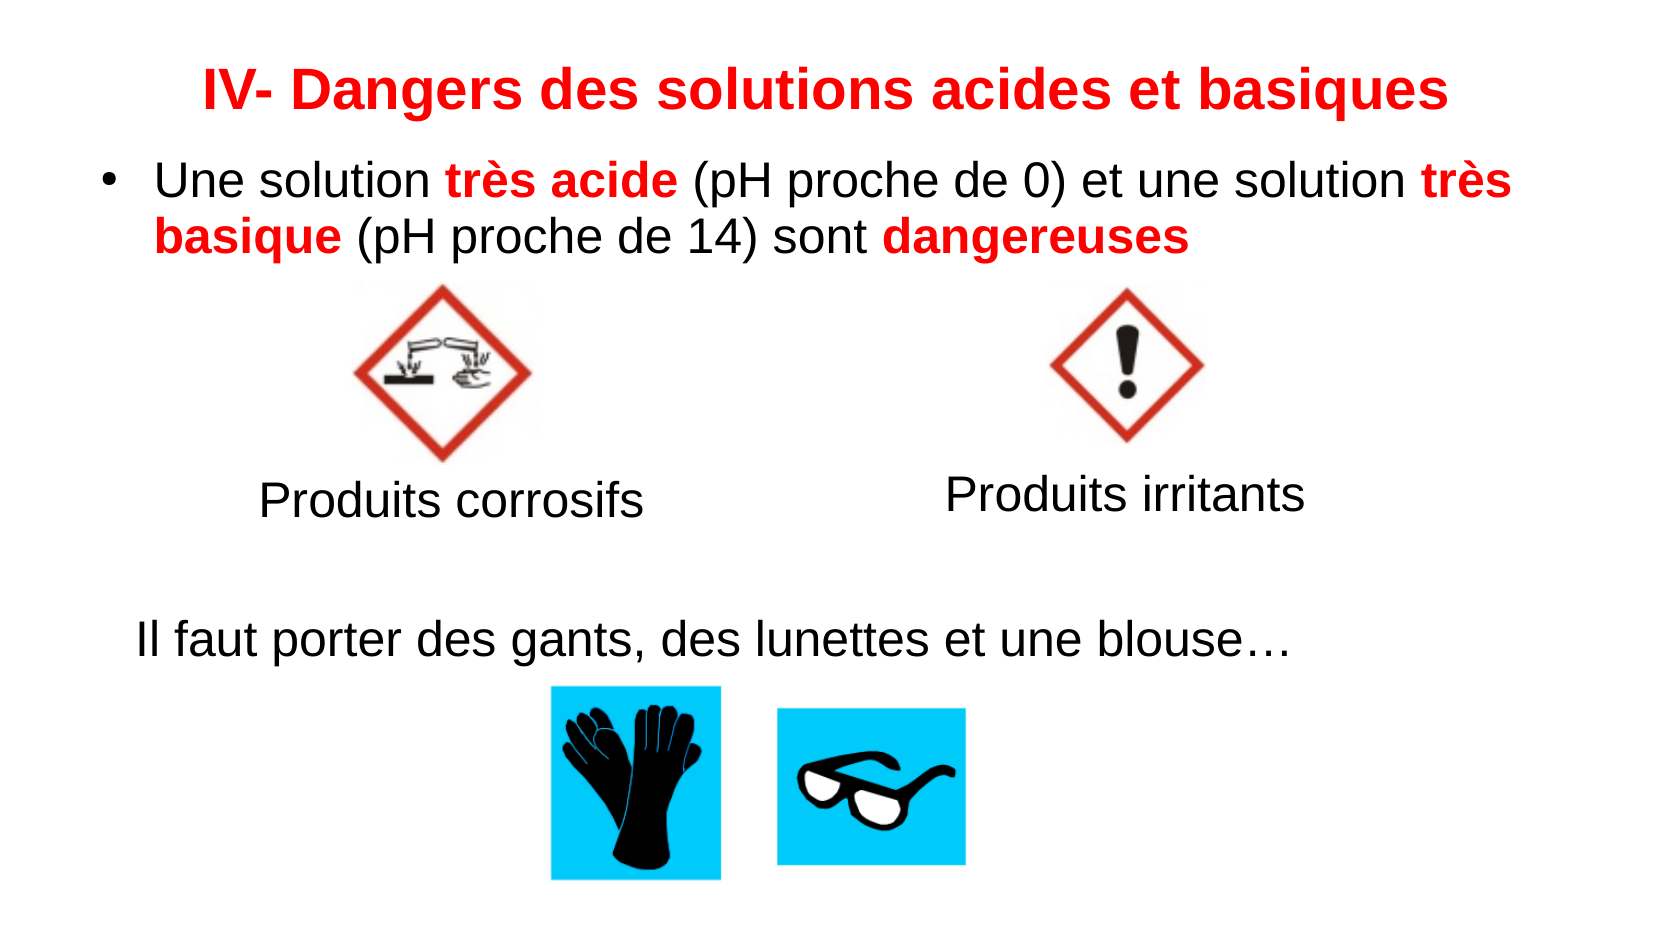

# IV- Dangers des solutions acides et basiques
Une solution très acide (pH proche de 0) et une solution très basique (pH proche de 14) sont dangereuses
Produits irritants
Produits corrosifs
Il faut porter des gants, des lunettes et une blouse…